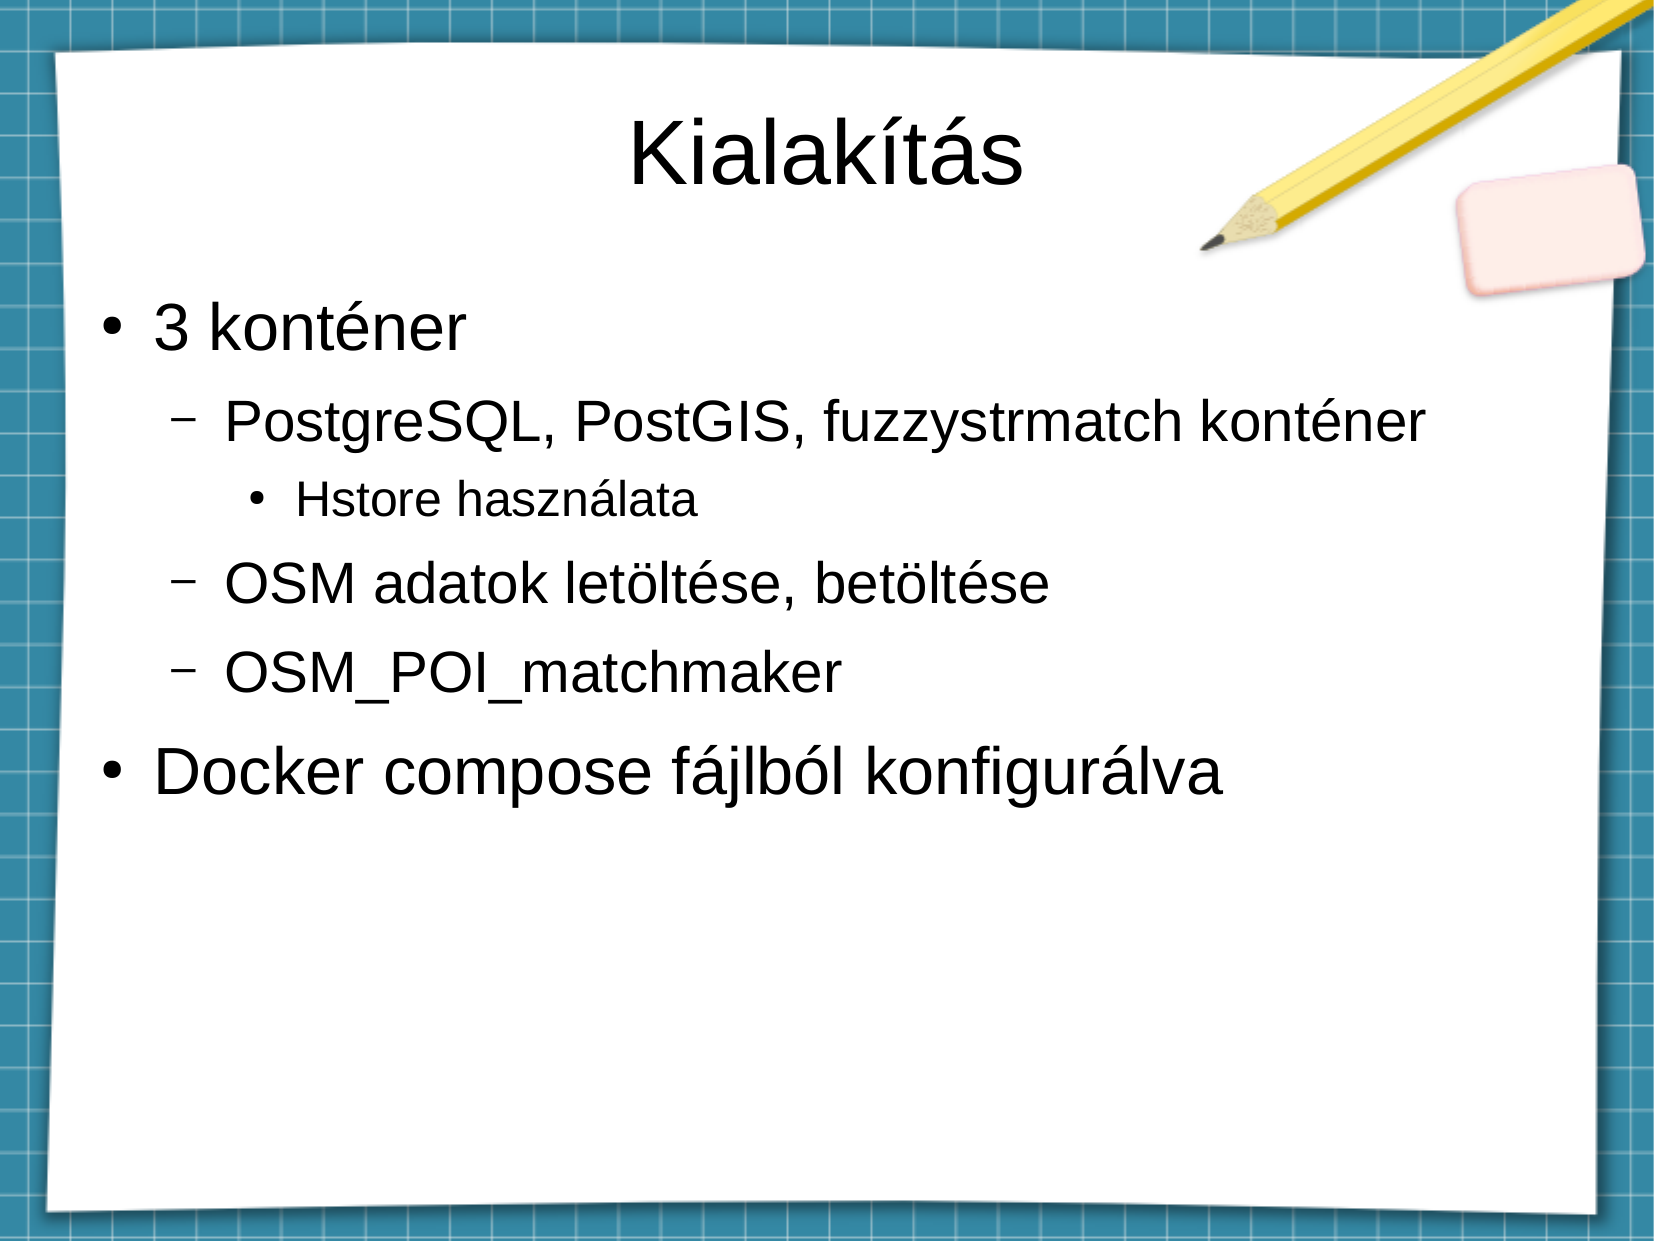

# Kialakítás
3 konténer
PostgreSQL, PostGIS, fuzzystrmatch konténer
Hstore használata
OSM adatok letöltése, betöltése
OSM_POI_matchmaker
Docker compose fájlból konfigurálva